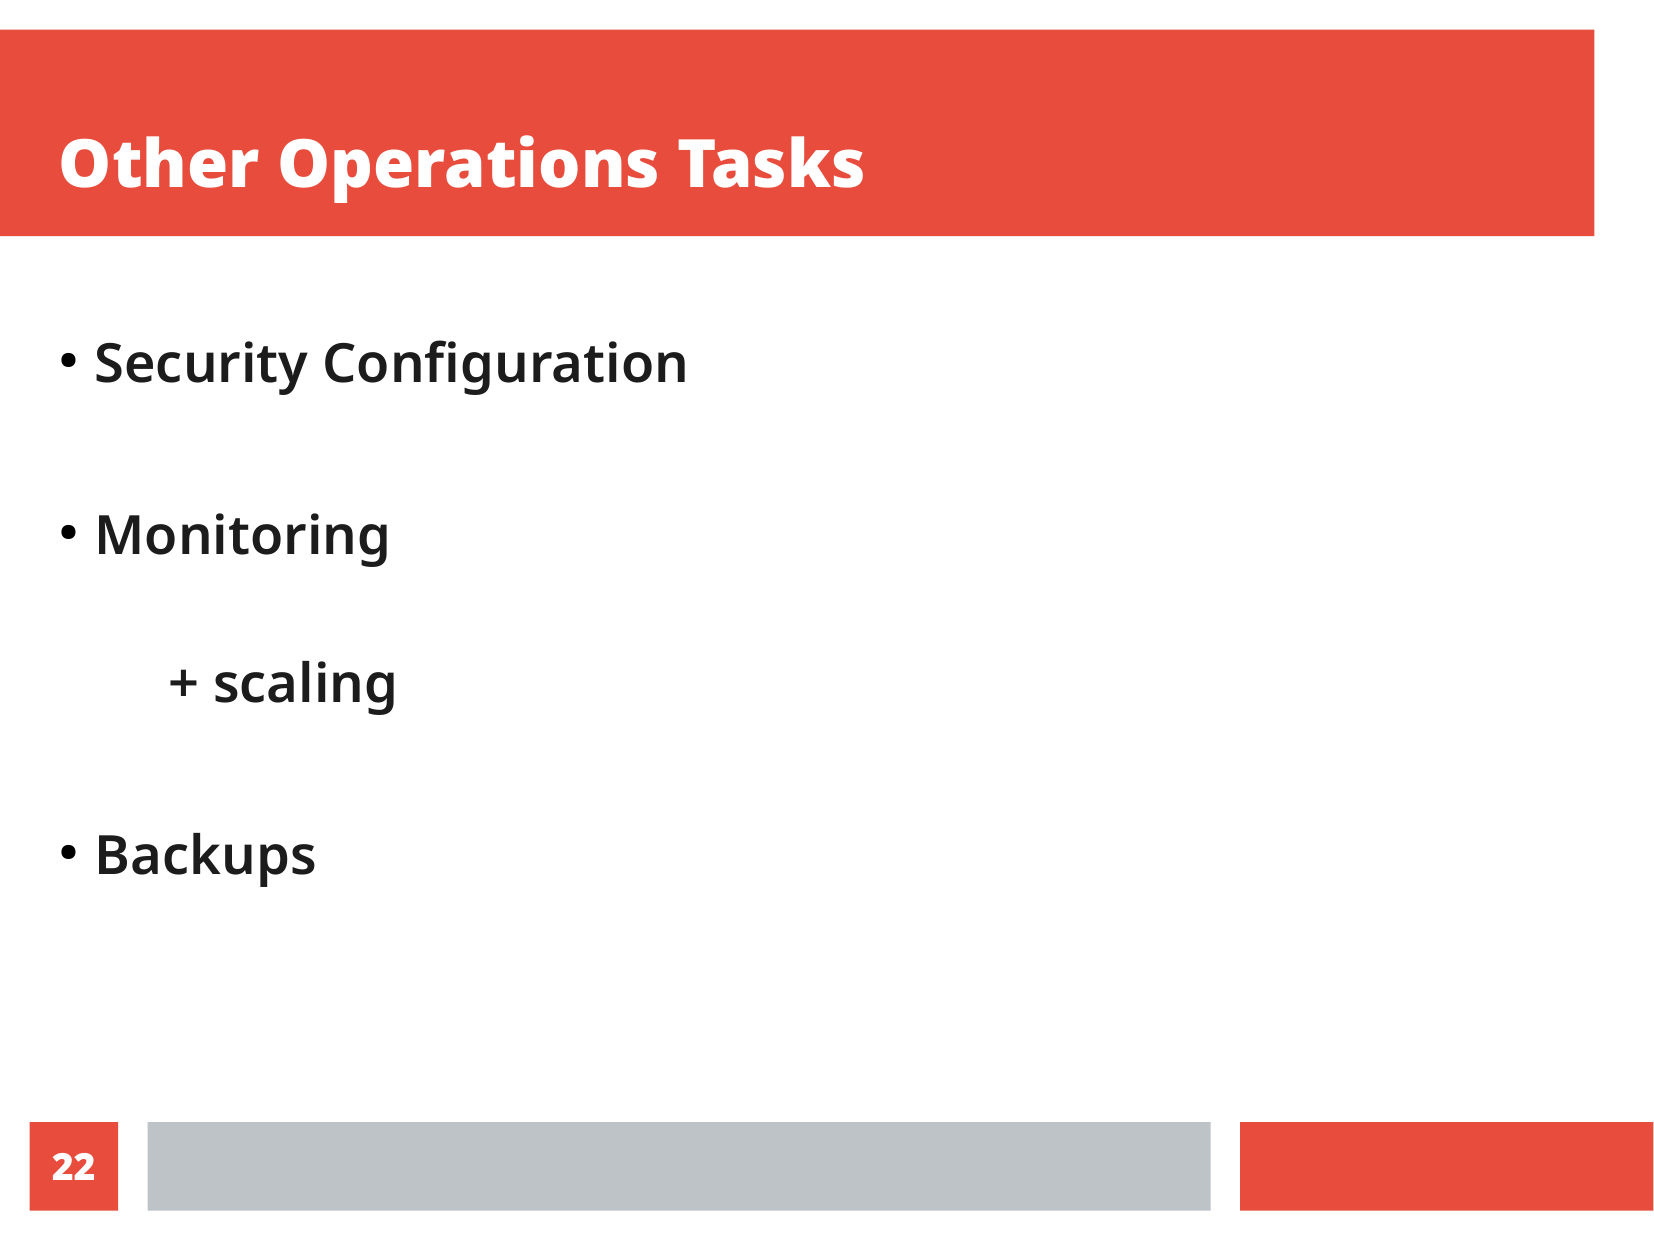

# Other Operations Tasks
Security Configuration
Monitoring
	+ scaling
Backups
22